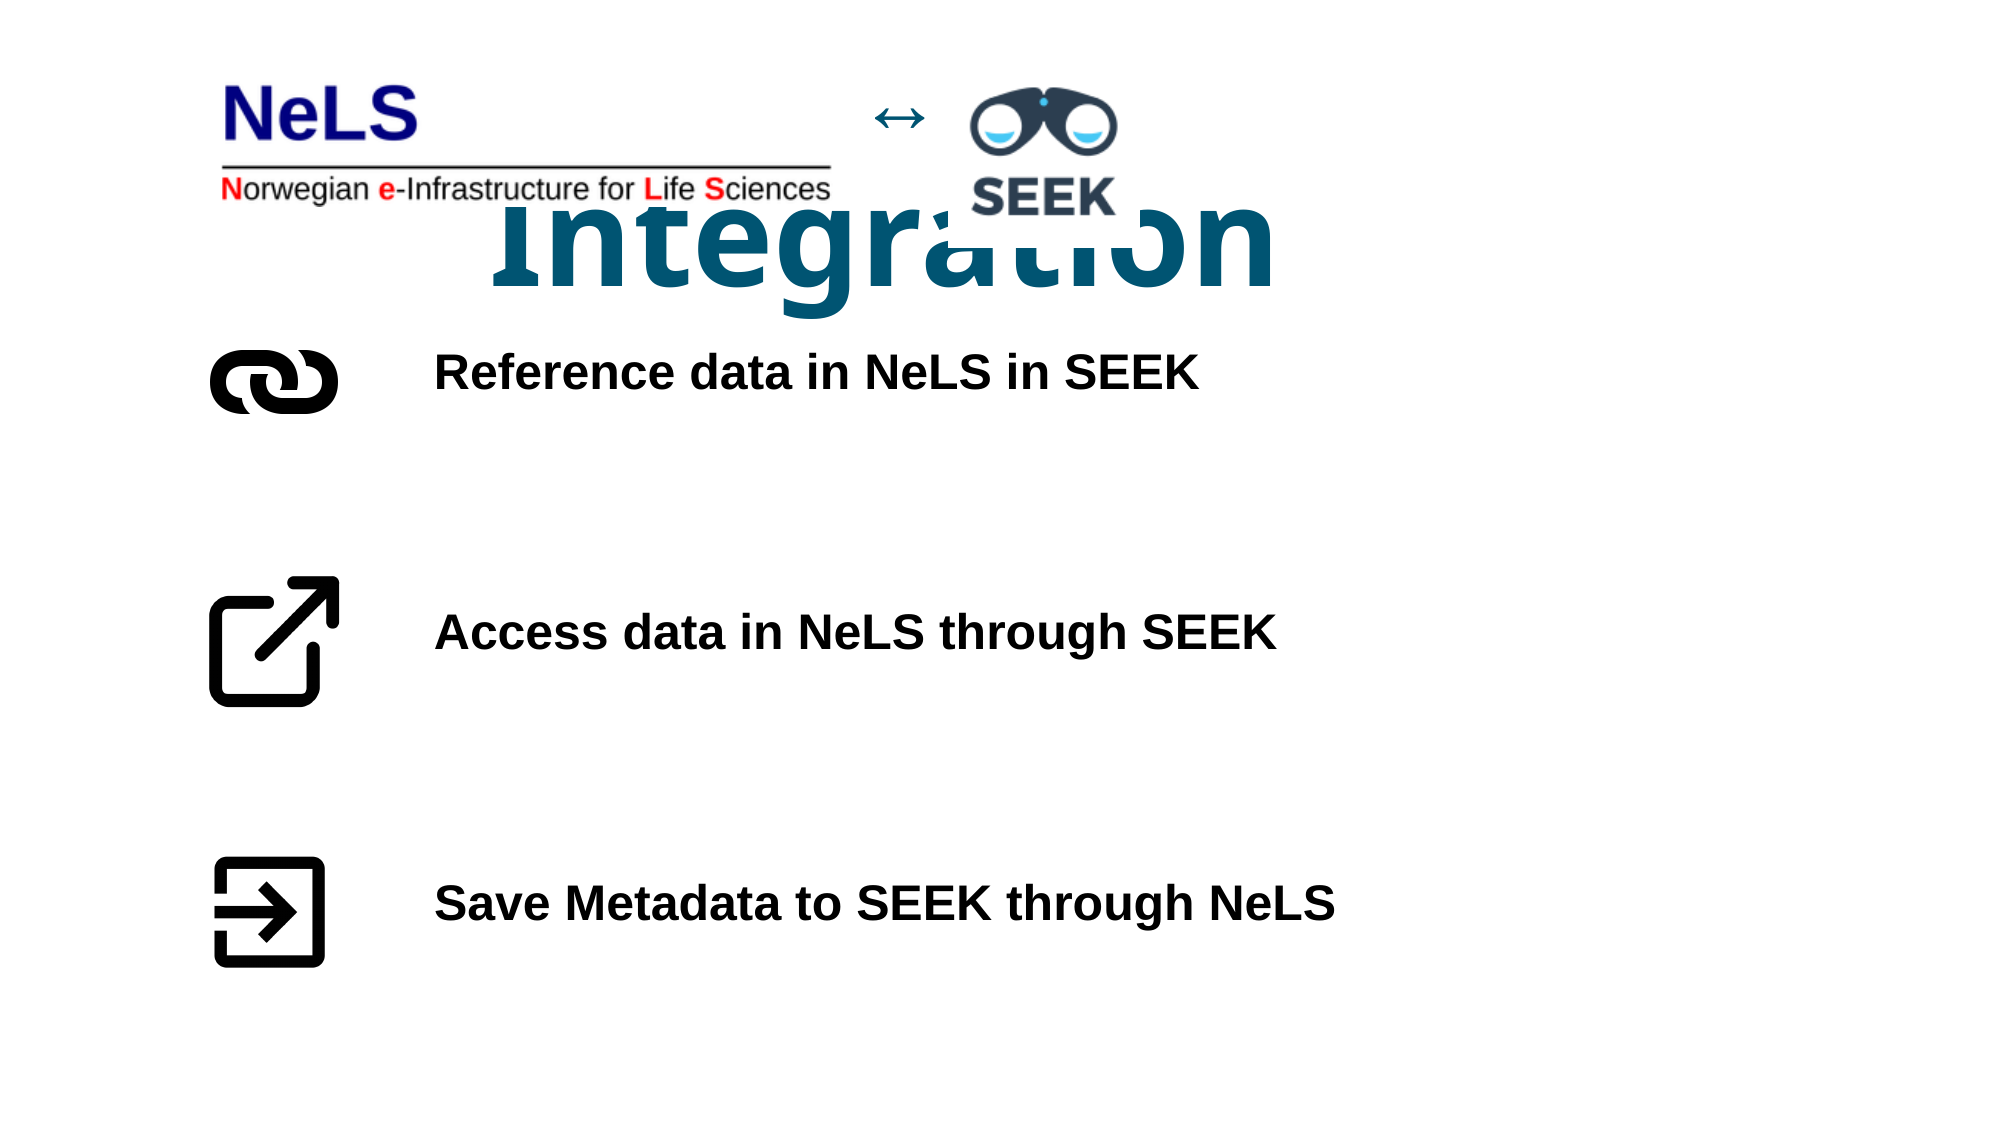

# ↔ 			Integration
Reference data in NeLS in SEEK
Access data in NeLS through SEEK
Save Metadata to SEEK through NeLS